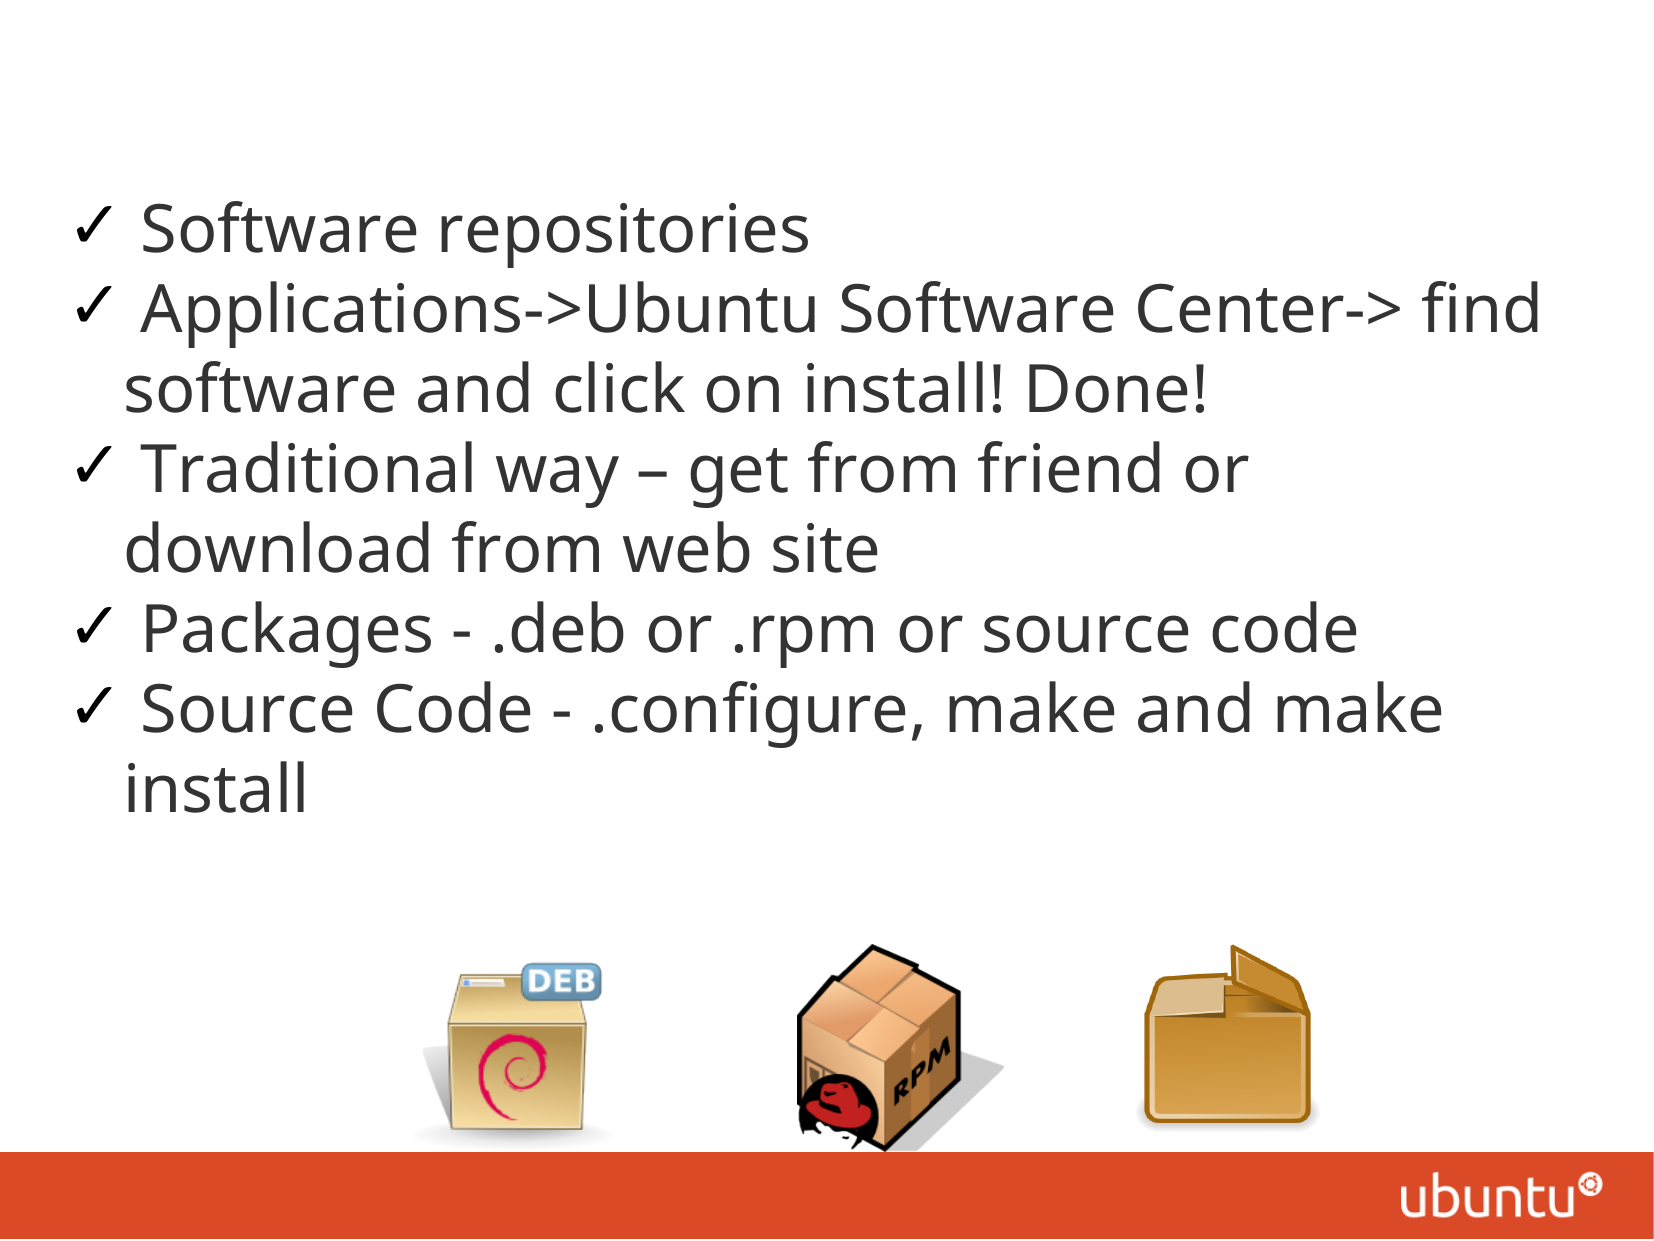

# How To get & install softwares?
 Software repositories
 Applications->Ubuntu Software Center-> find software and click on install! Done!
 Traditional way – get from friend or download from web site
 Packages - .deb or .rpm or source code
 Source Code - .configure, make and make install